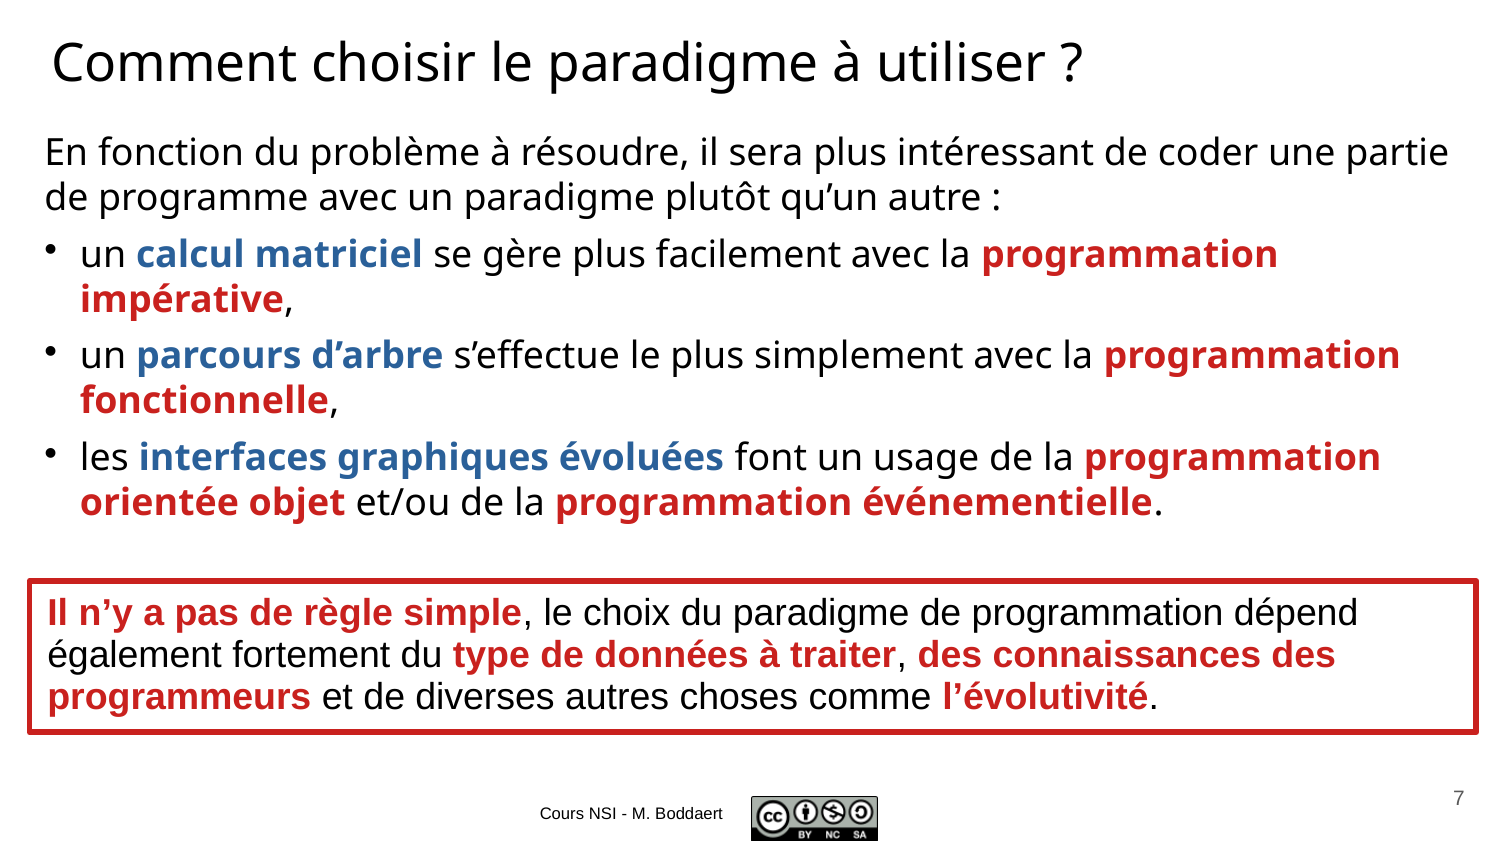

# Comment choisir le paradigme à utiliser ?
En fonction du problème à résoudre, il sera plus intéressant de coder une partie de programme avec un paradigme plutôt qu’un autre :
un calcul matriciel se gère plus facilement avec la programmation impérative,
un parcours d’arbre s’effectue le plus simplement avec la programmation fonctionnelle,
les interfaces graphiques évoluées font un usage de la programmation orientée objet et/ou de la programmation événementielle.
Il n’y a pas de règle simple, le choix du paradigme de programmation dépend également fortement du type de données à traiter, des connaissances des programmeurs et de diverses autres choses comme l’évolutivité.